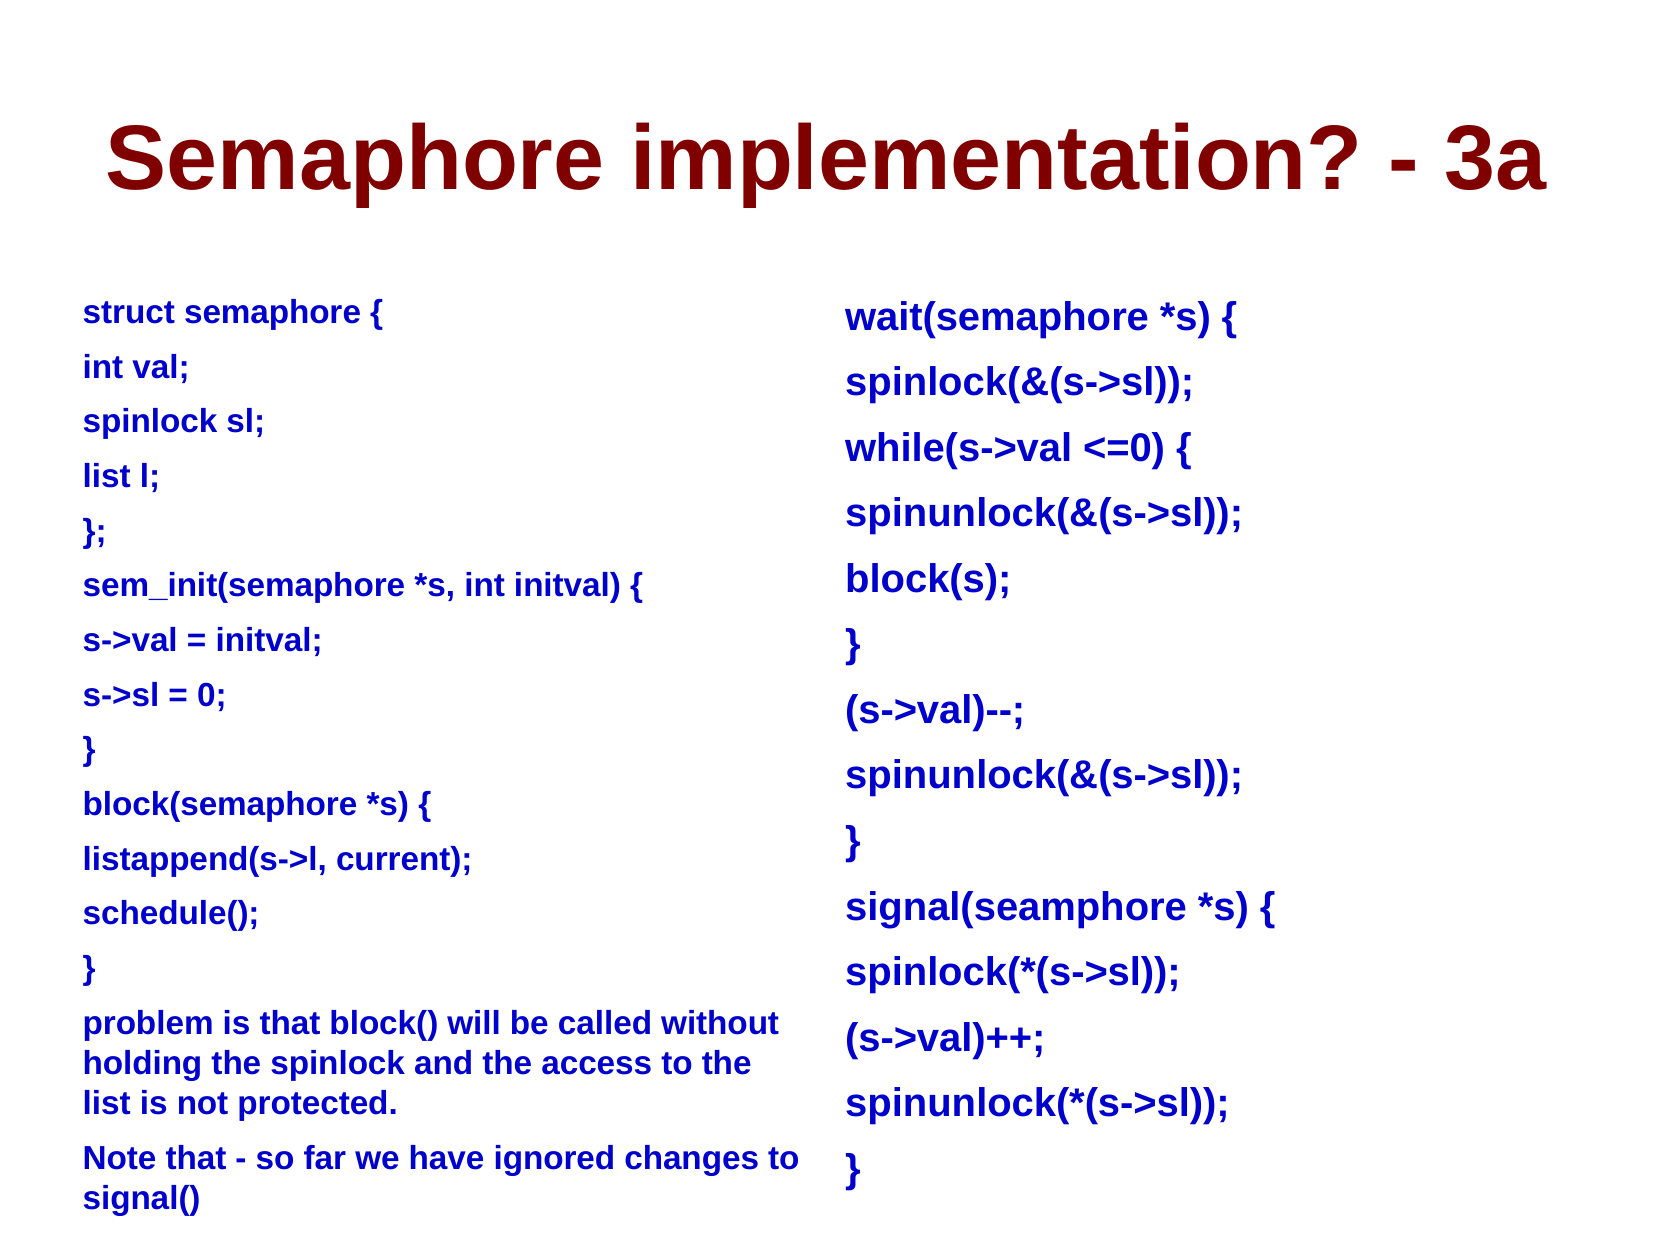

# Semaphore implementation? - 3a
struct semaphore {
int val;
spinlock sl;
list l;
};
sem_init(semaphore *s, int initval) {
s->val = initval;
s->sl = 0;
}
block(semaphore *s) {
listappend(s->l, current);
schedule();
}
problem is that block() will be called without holding the spinlock and the access to the list is not protected.
Note that - so far we have ignored changes to signal()
wait(semaphore *s) {
spinlock(&(s->sl));
while(s->val <=0) {
spinunlock(&(s->sl));
block(s);
}
(s->val)--;
spinunlock(&(s->sl));
}
signal(seamphore *s) {
spinlock(*(s->sl));
(s->val)++;
spinunlock(*(s->sl));
}